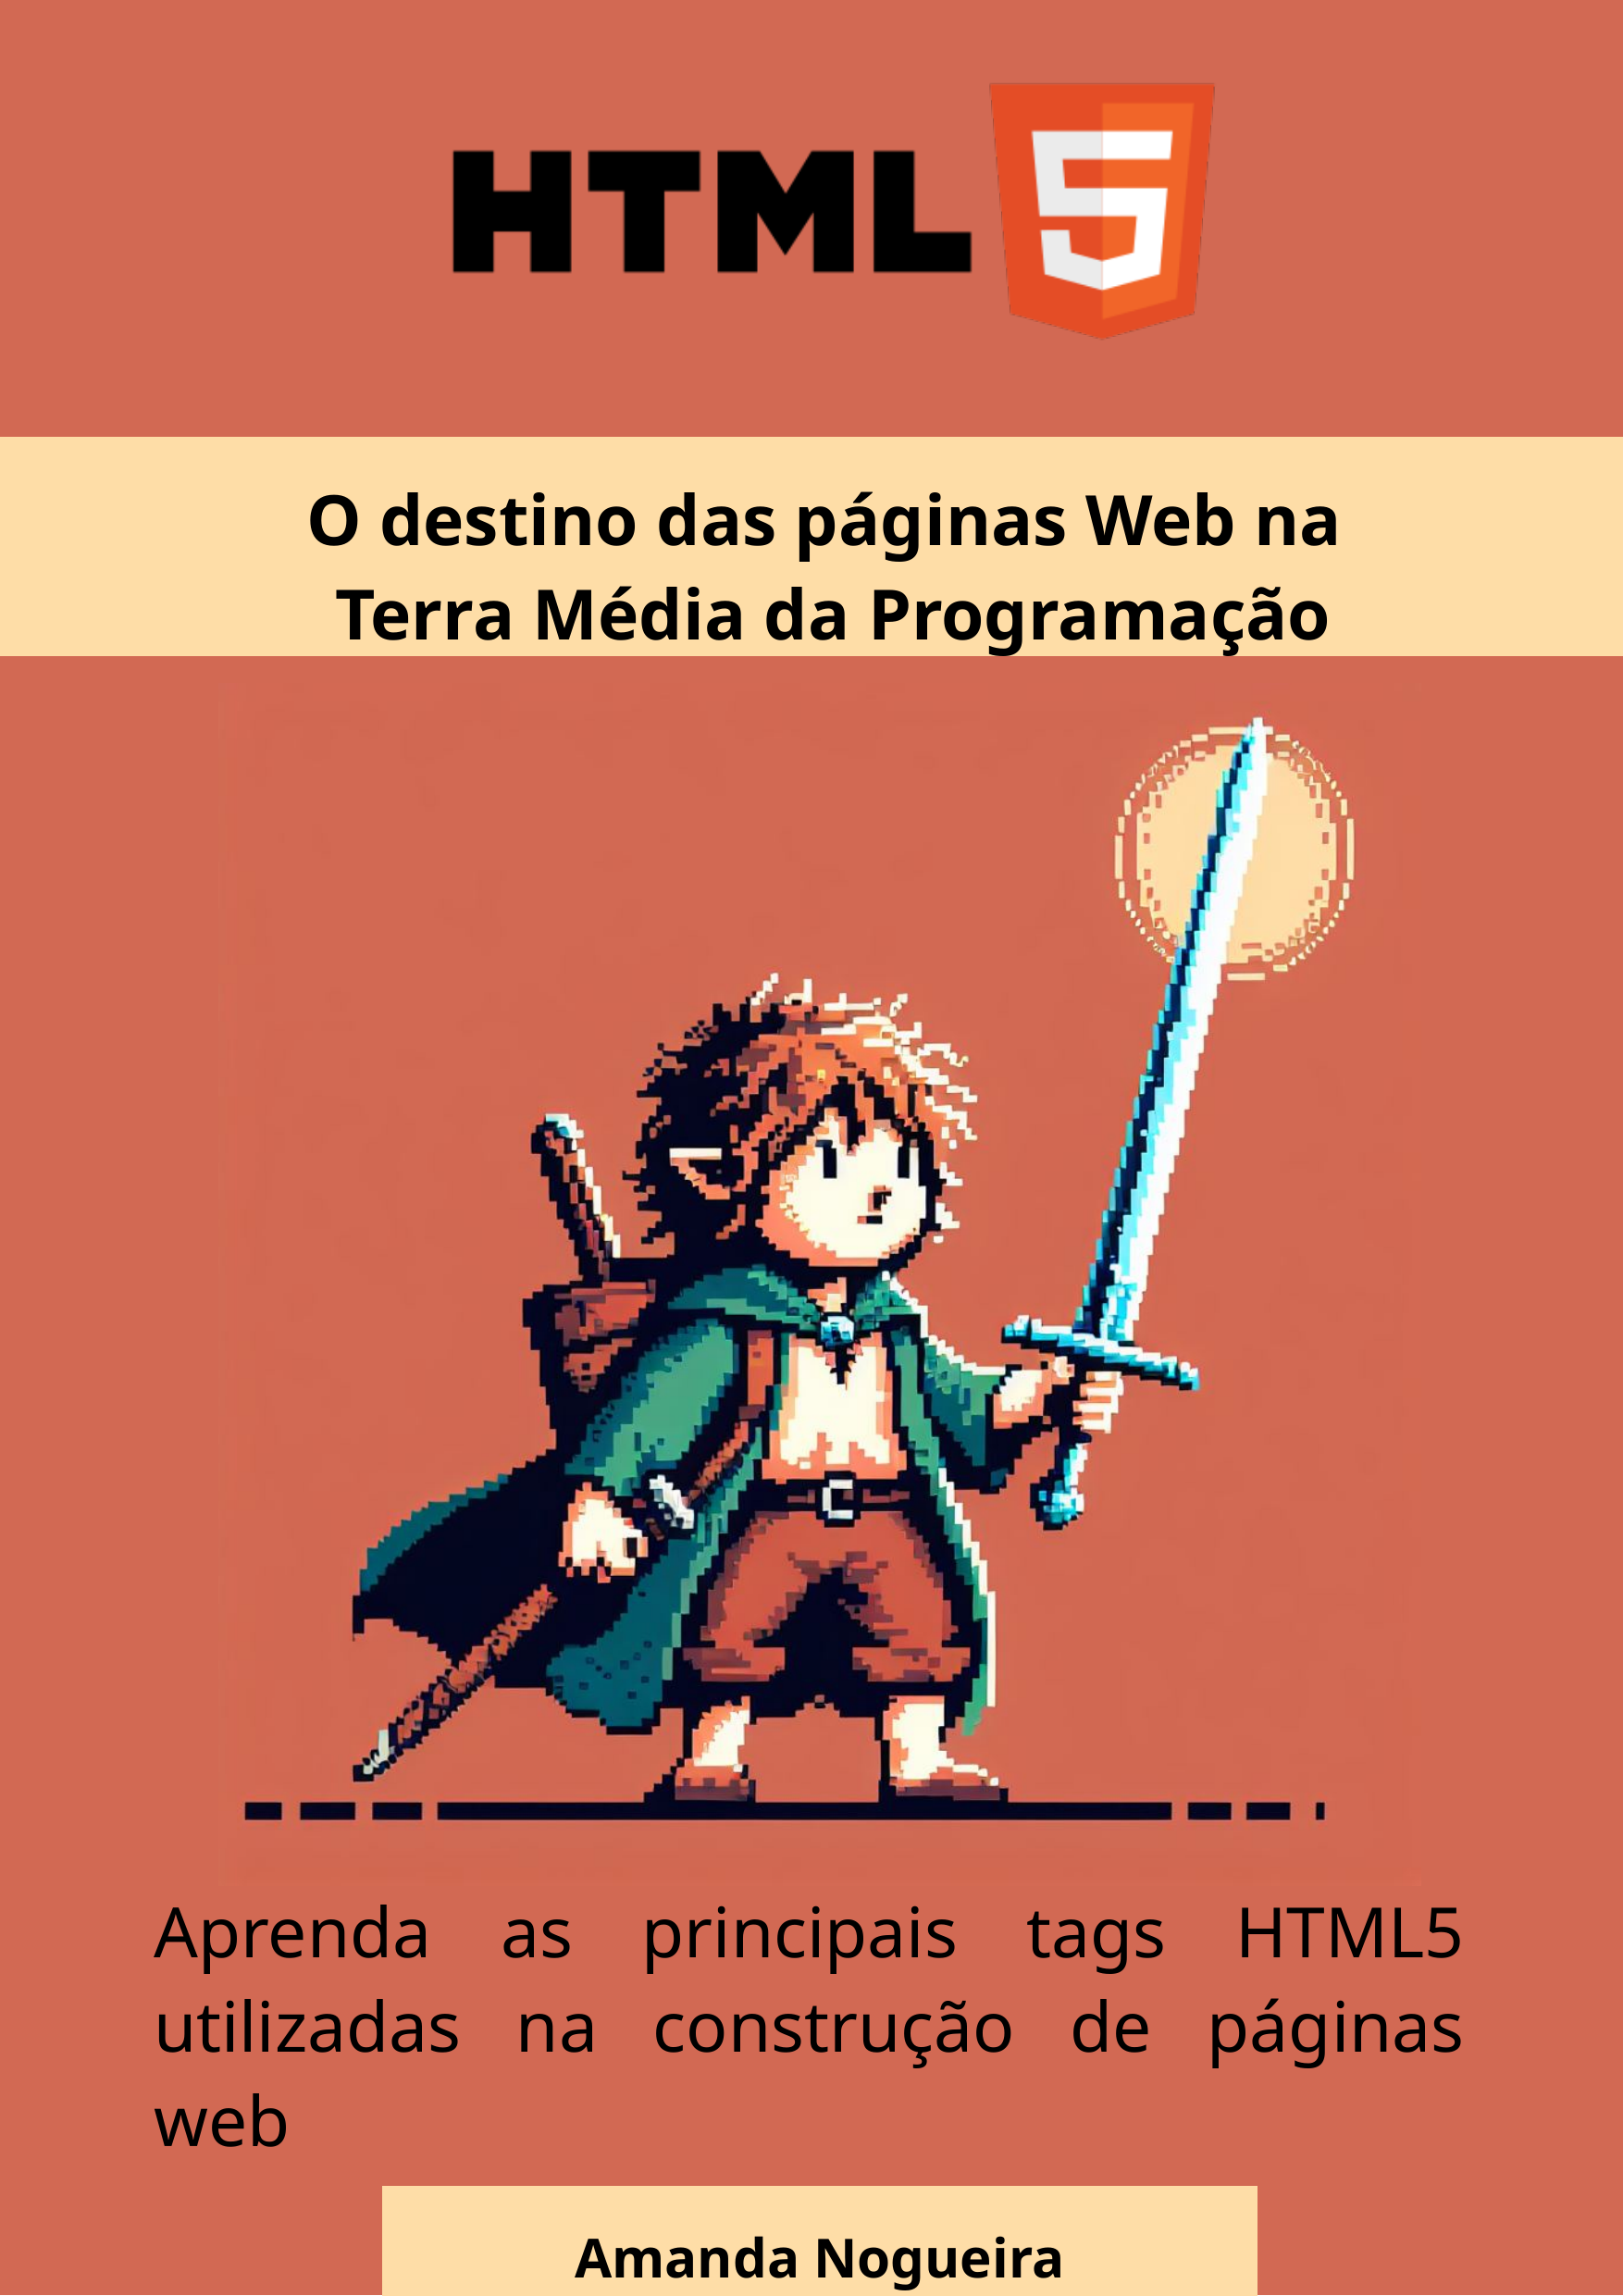

O destino das páginas Web na
Terra Média da Programação​
Aprenda as principais tags HTML5 utilizadas na construção de páginas web
Amanda Nogueira Meneghin